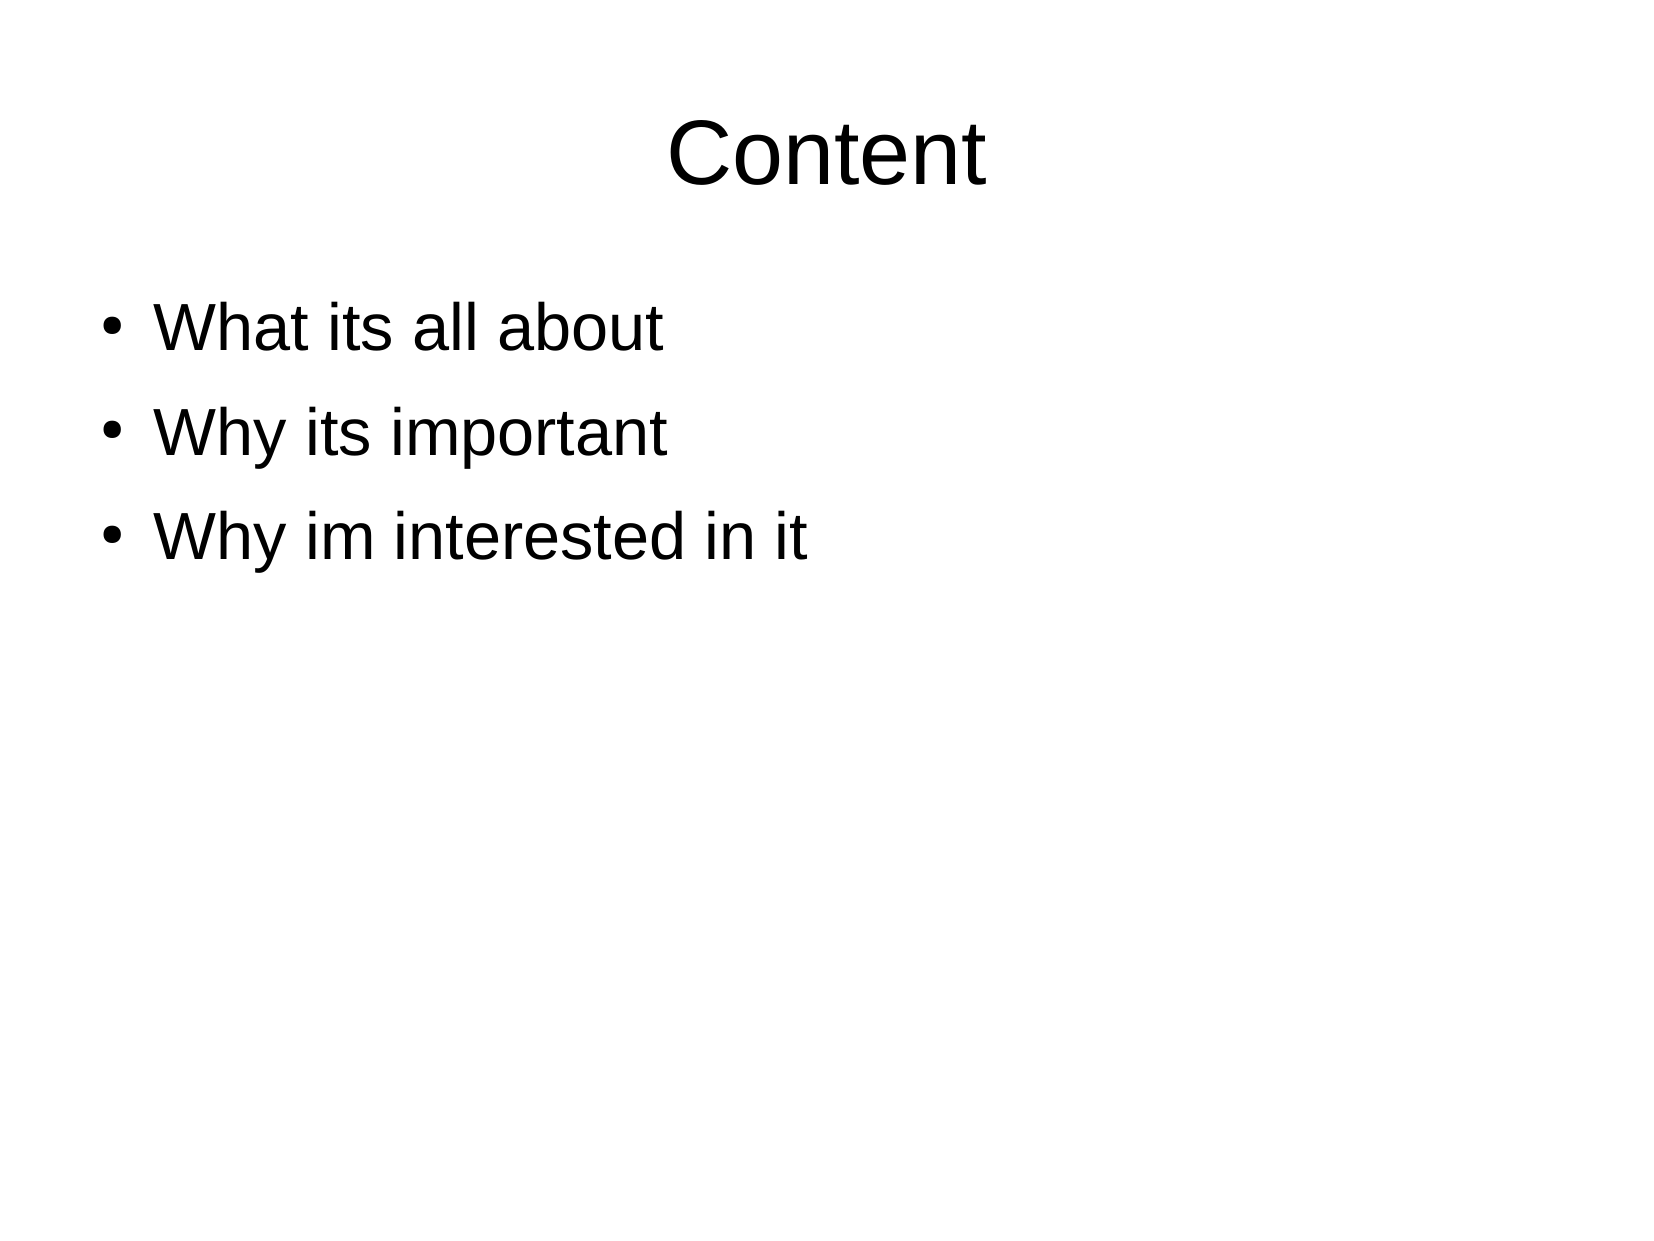

# Content
What its all about
Why its important
Why im interested in it